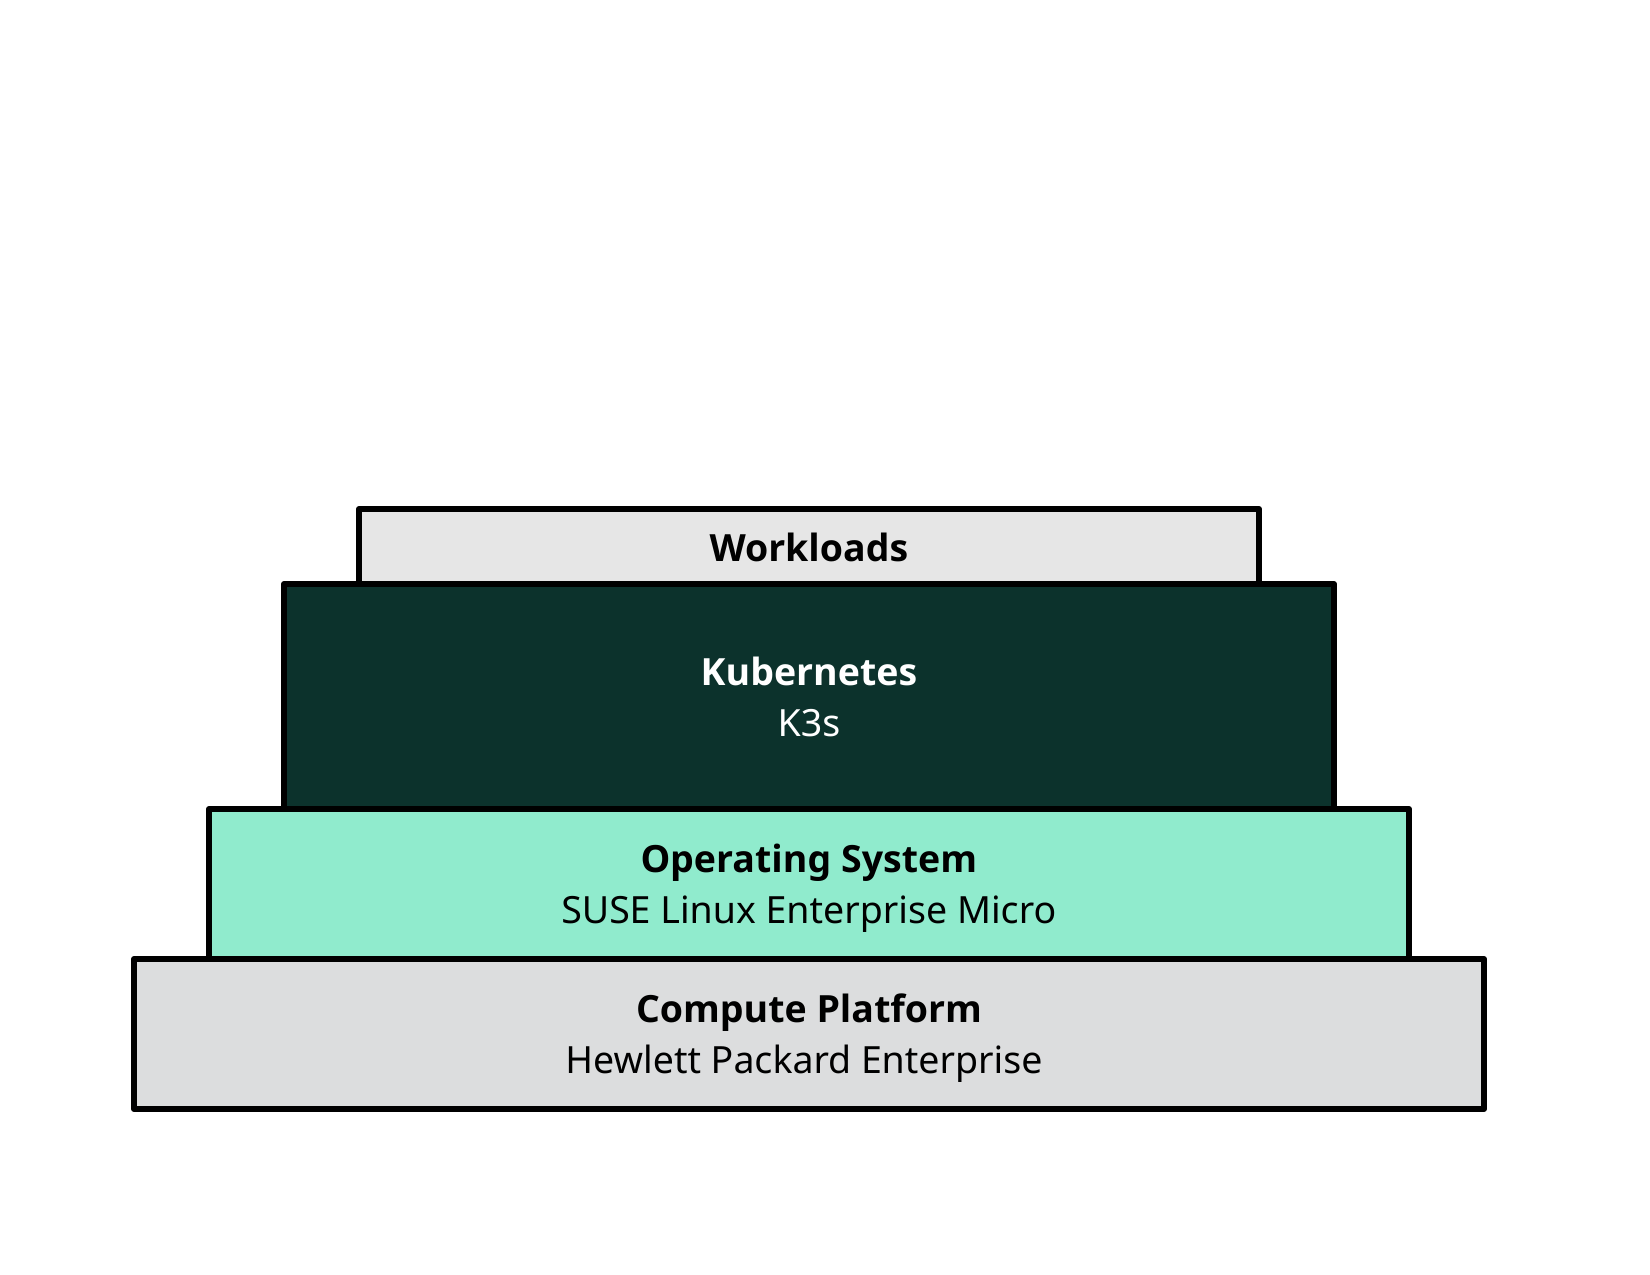

Workloads
Kubernetes
K3s
Operating System
SUSE Linux Enterprise Micro
Compute Platform
Hewlett Packard Enterprise